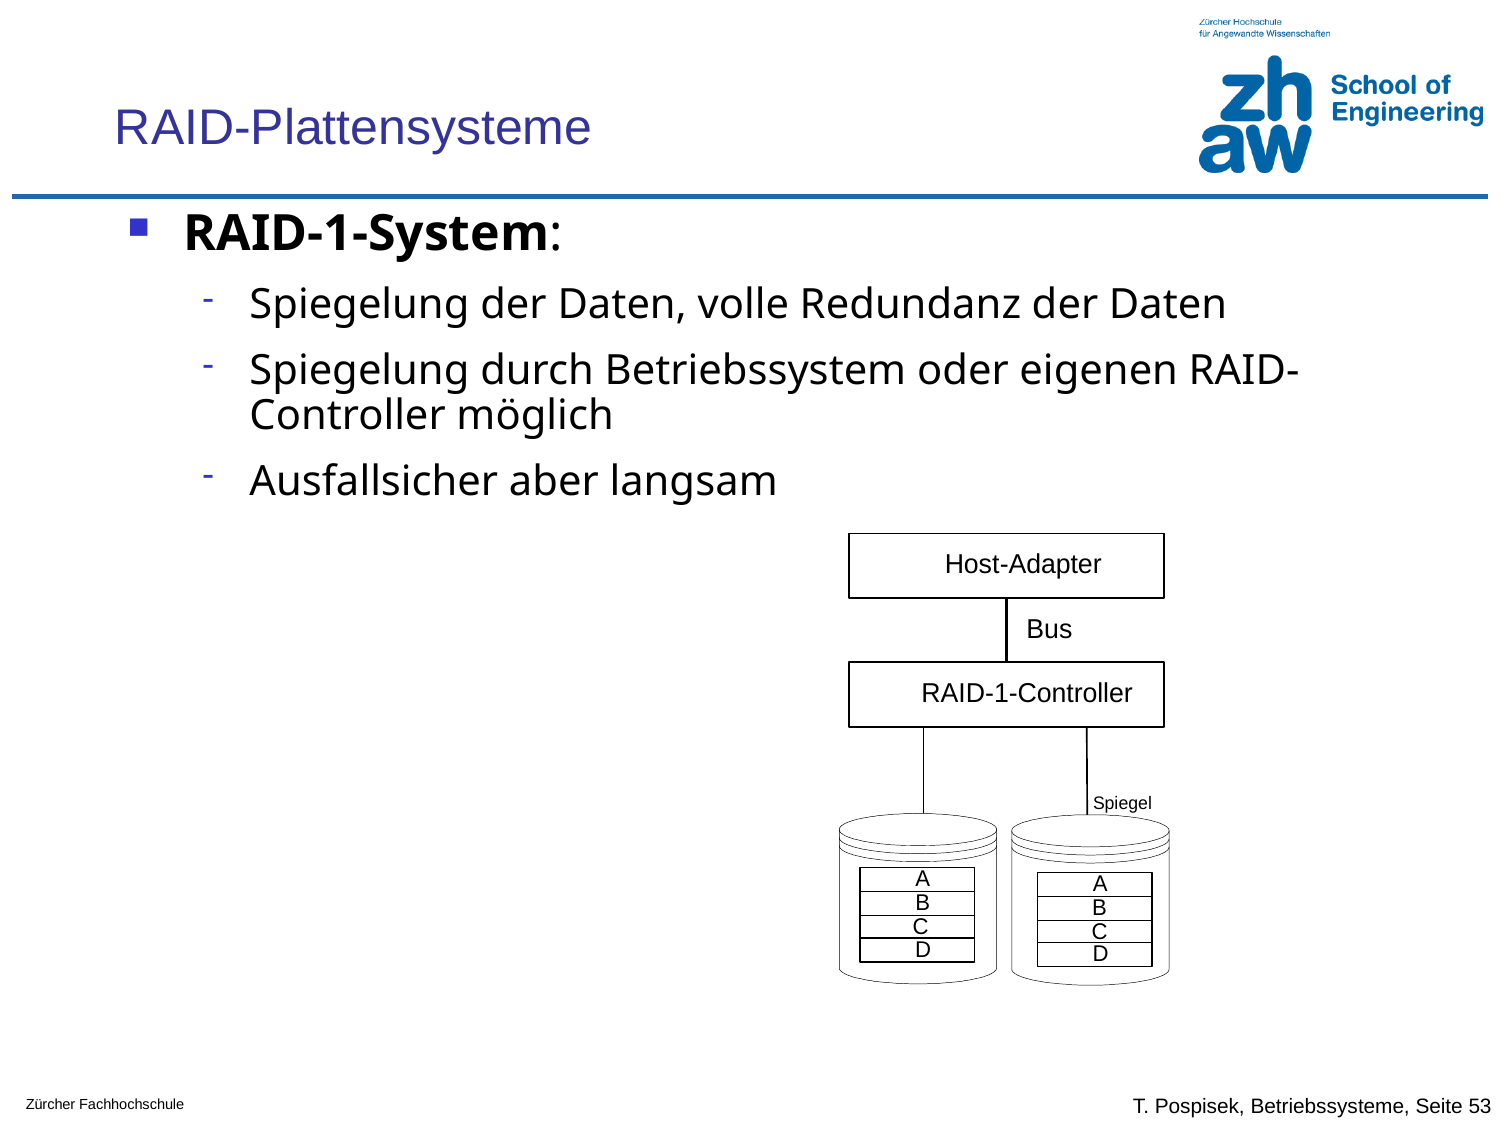

# RAID-Plattensysteme
RAID-1-System:
Spiegelung der Daten, volle Redundanz der Daten
Spiegelung durch Betriebssystem oder eigenen RAID-Controller möglich
Ausfallsicher aber langsam